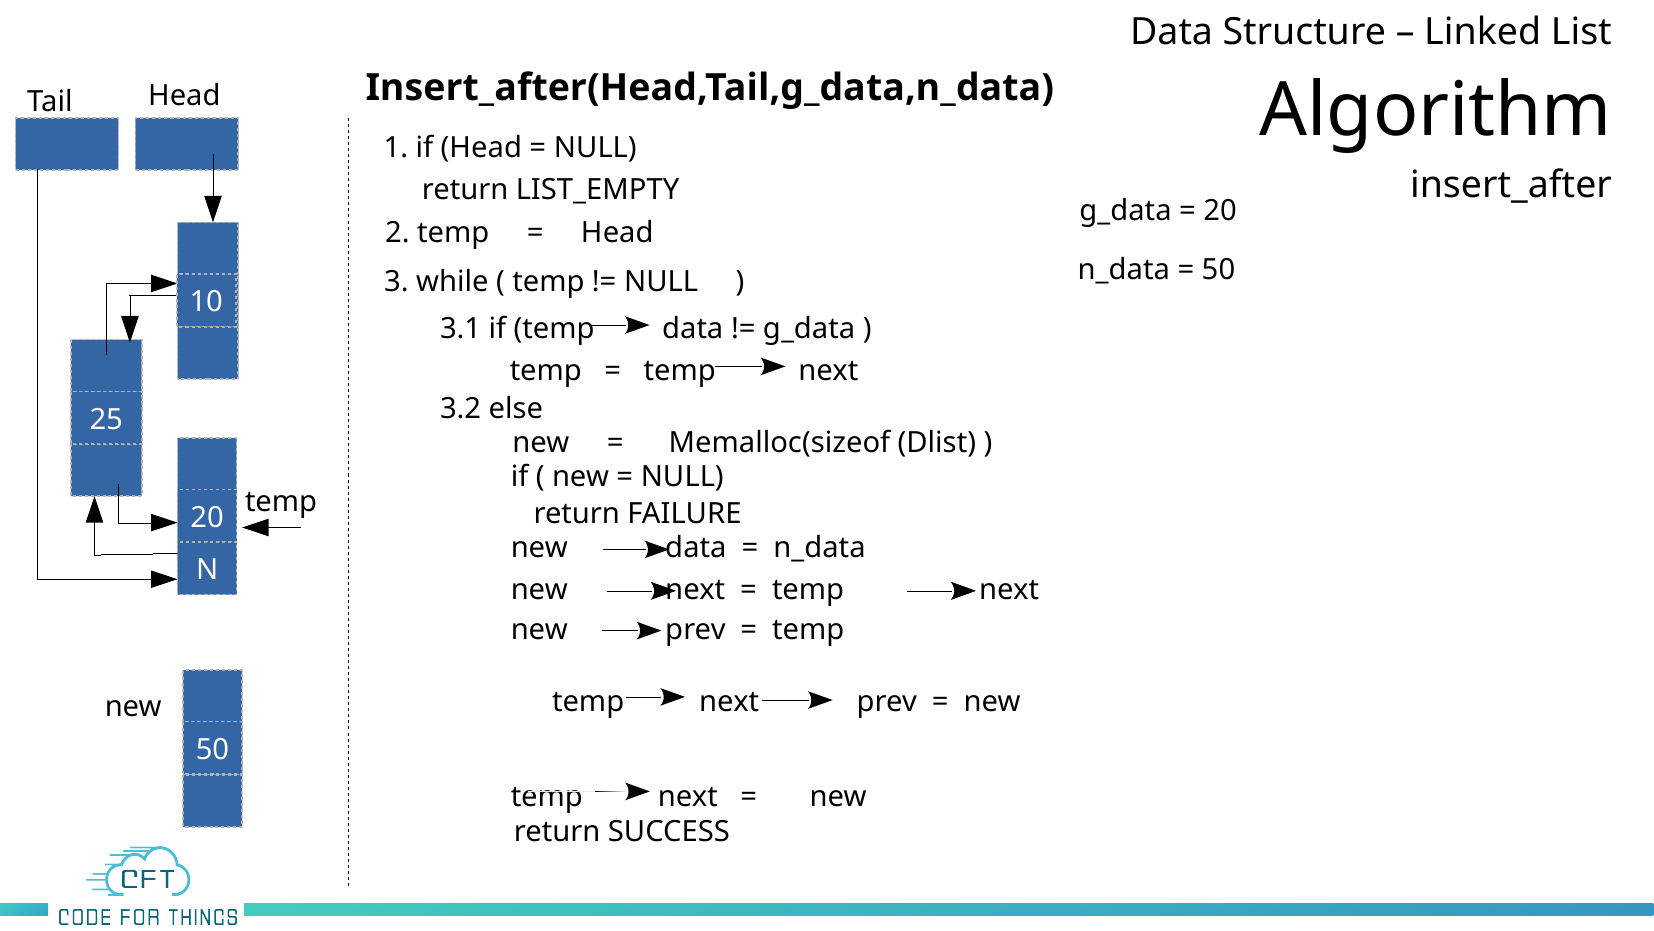

# Data Structure – Linked List Algorithm insert_after
Insert_after(Head,Tail,g_data,n_data)
Head
Tail
 1. if (Head = NULL)
return LIST_EMPTY
g_data = 20
2. temp = Head
n_data = 50
 3. while ( temp != NULL )
10
3.1 if (temp data != g_data )
 temp = temp next
3.2 else
25
 new = Memalloc(sizeof (Dlist) )
if ( new = NULL)
temp
return FAILURE
20
new data = n_data
N
new next = temp next
new prev = temp
temp next prev = new
new
50
temp next = new
 return SUCCESS